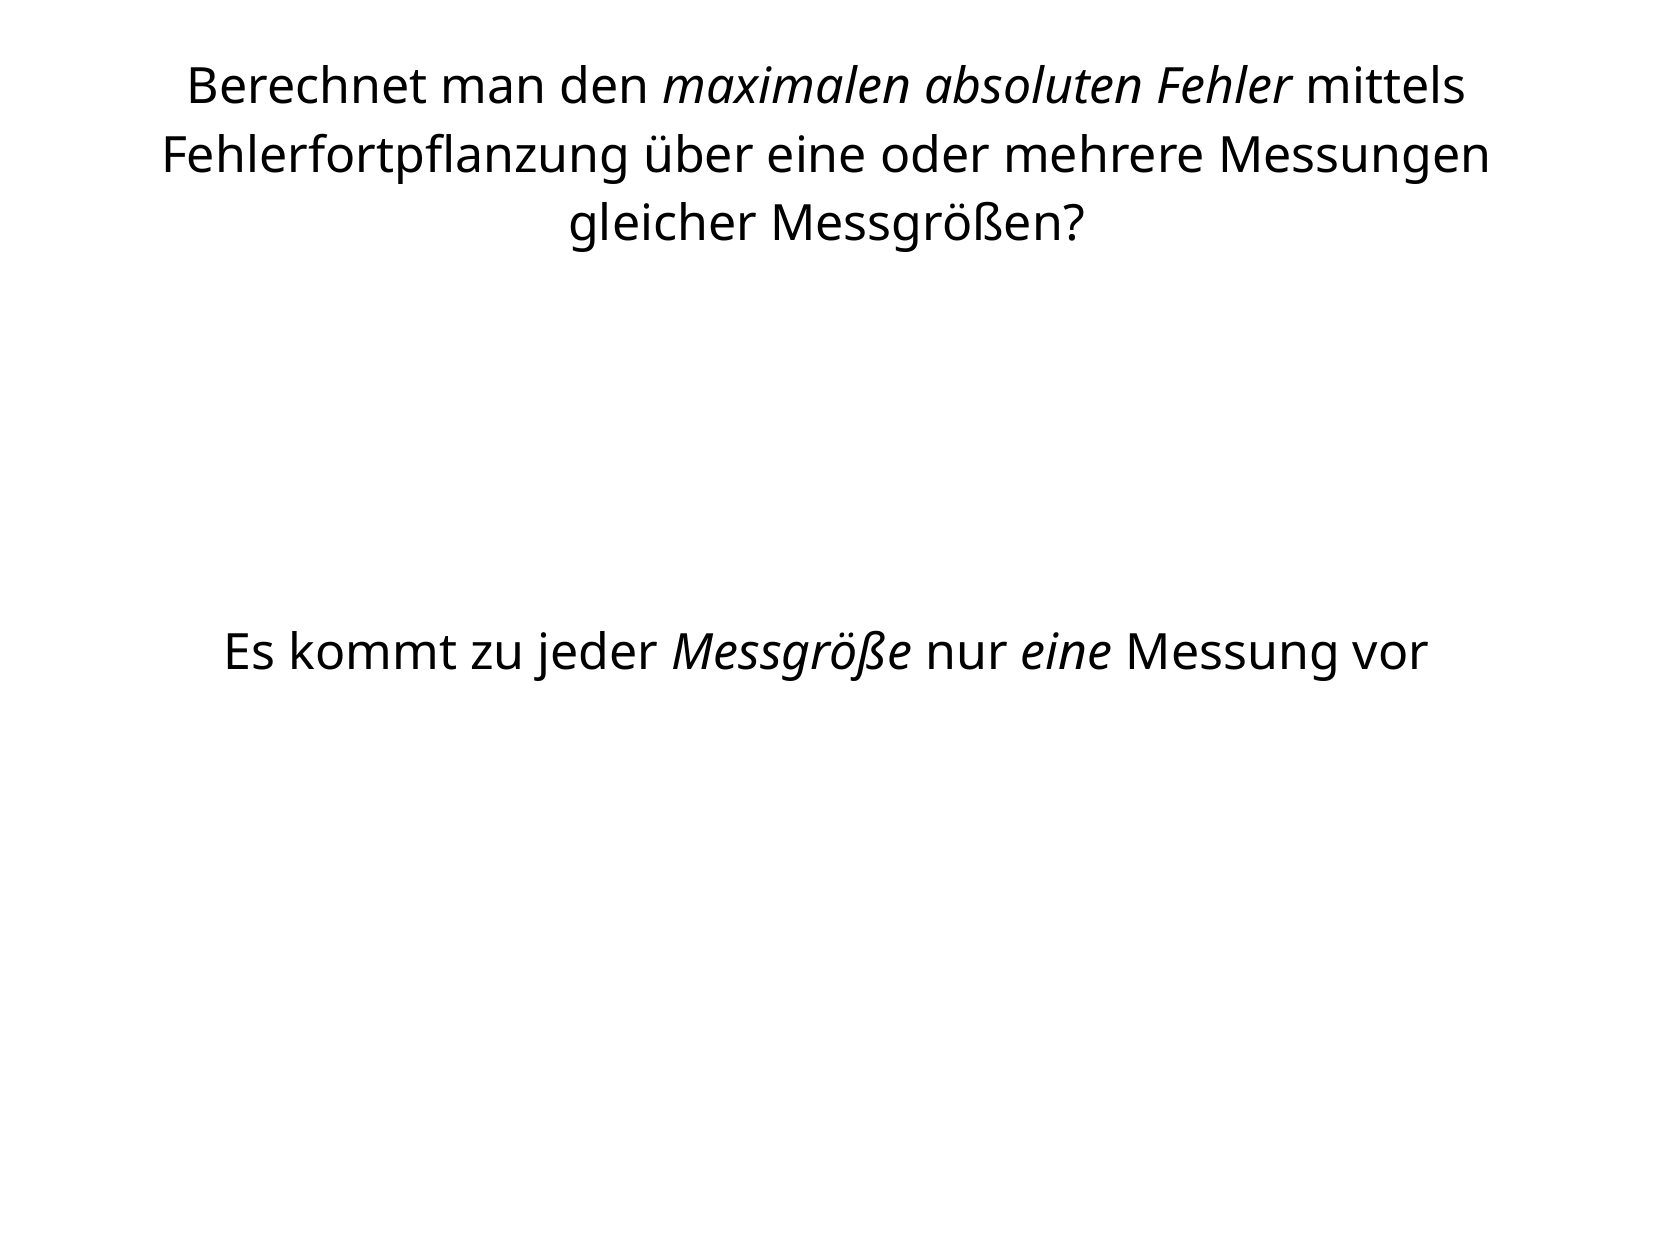

# Berechnet man den maximalen absoluten Fehler mittels Fehlerfortpflanzung über eine oder mehrere Messungen gleicher Messgrößen?
Es kommt zu jeder Messgröße nur eine Messung vor